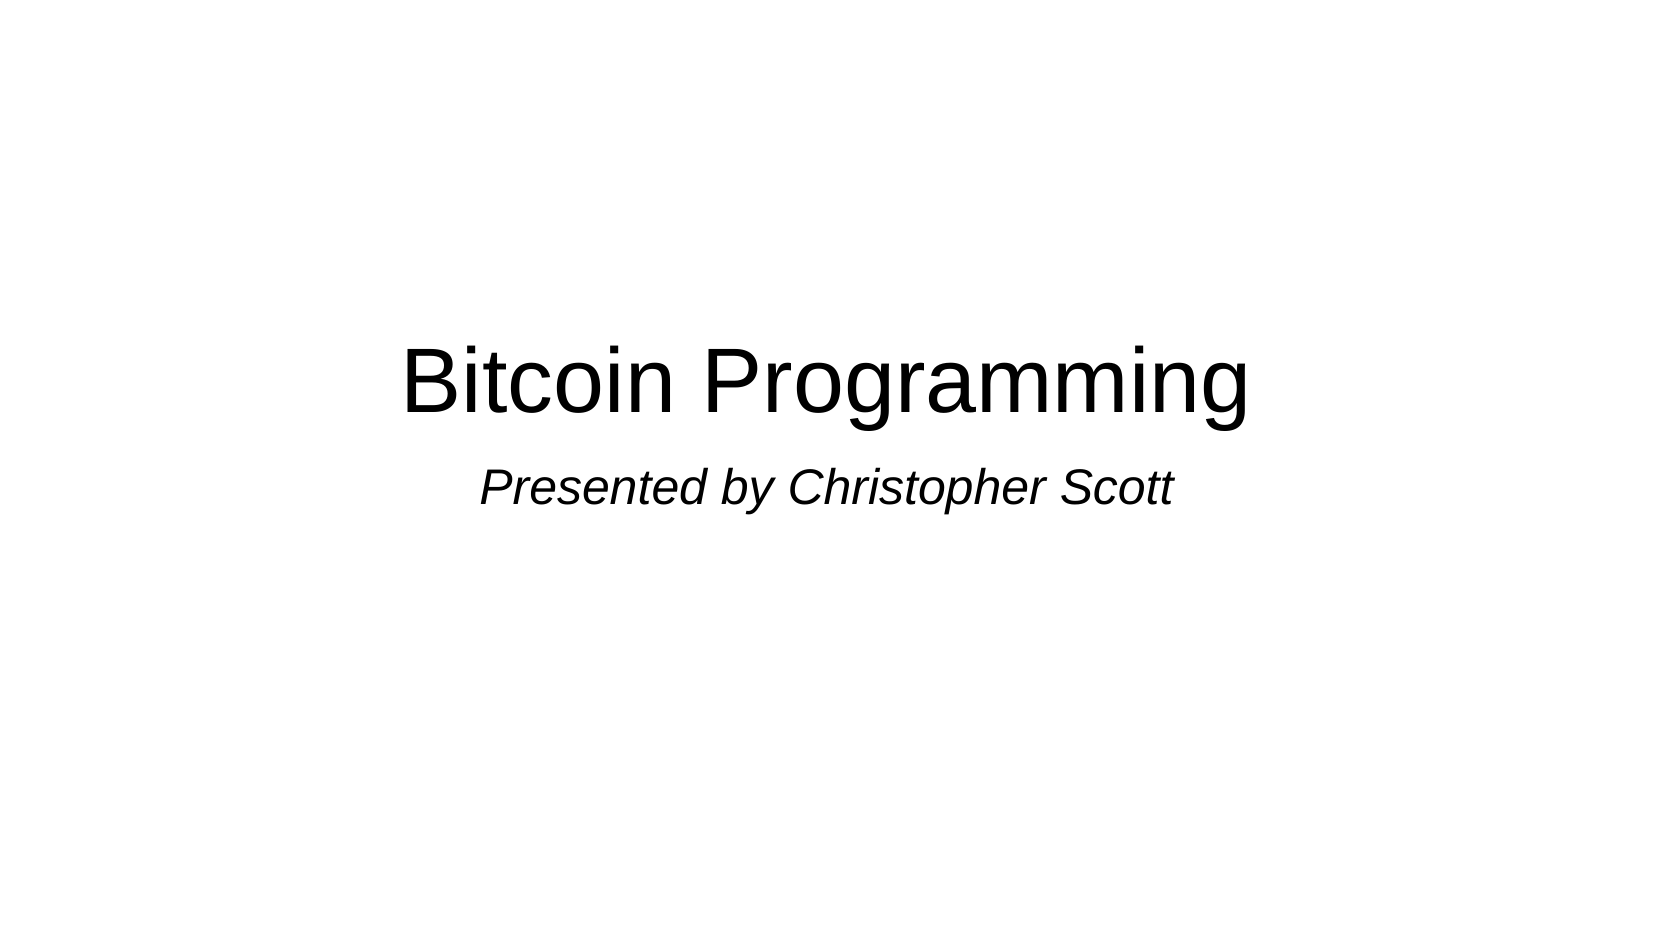

Presented by Christopher Scott
# Bitcoin Programming